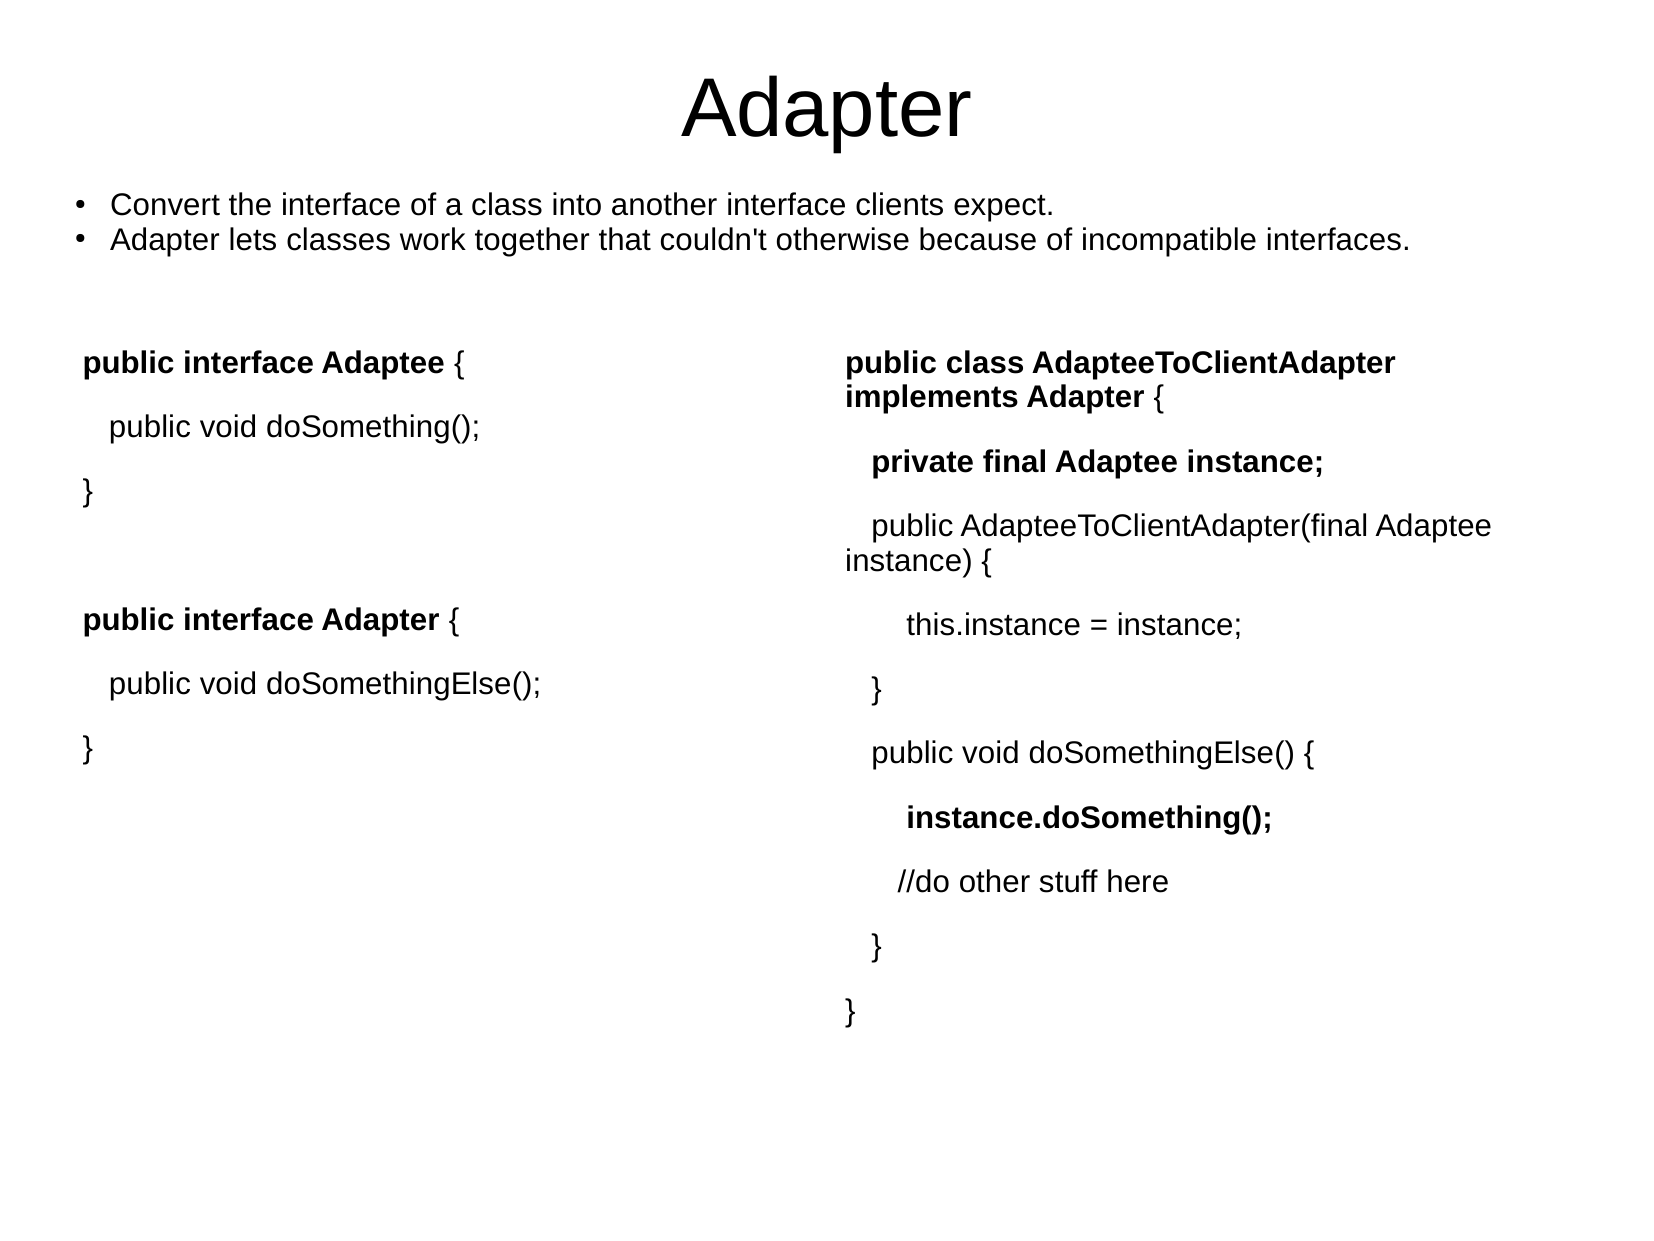

# Adapter
Convert the interface of a class into another interface clients expect.
Adapter lets classes work together that couldn't otherwise because of incompatible interfaces.
public interface Adaptee {
 public void doSomething();
}
public interface Adapter {
 public void doSomethingElse();
}
public class AdapteeToClientAdapter implements Adapter {
 private final Adaptee instance;
 public AdapteeToClientAdapter(final Adaptee instance) {
 this.instance = instance;
 }
 public void doSomethingElse() {
 instance.doSomething();
 //do other stuff here
 }
}